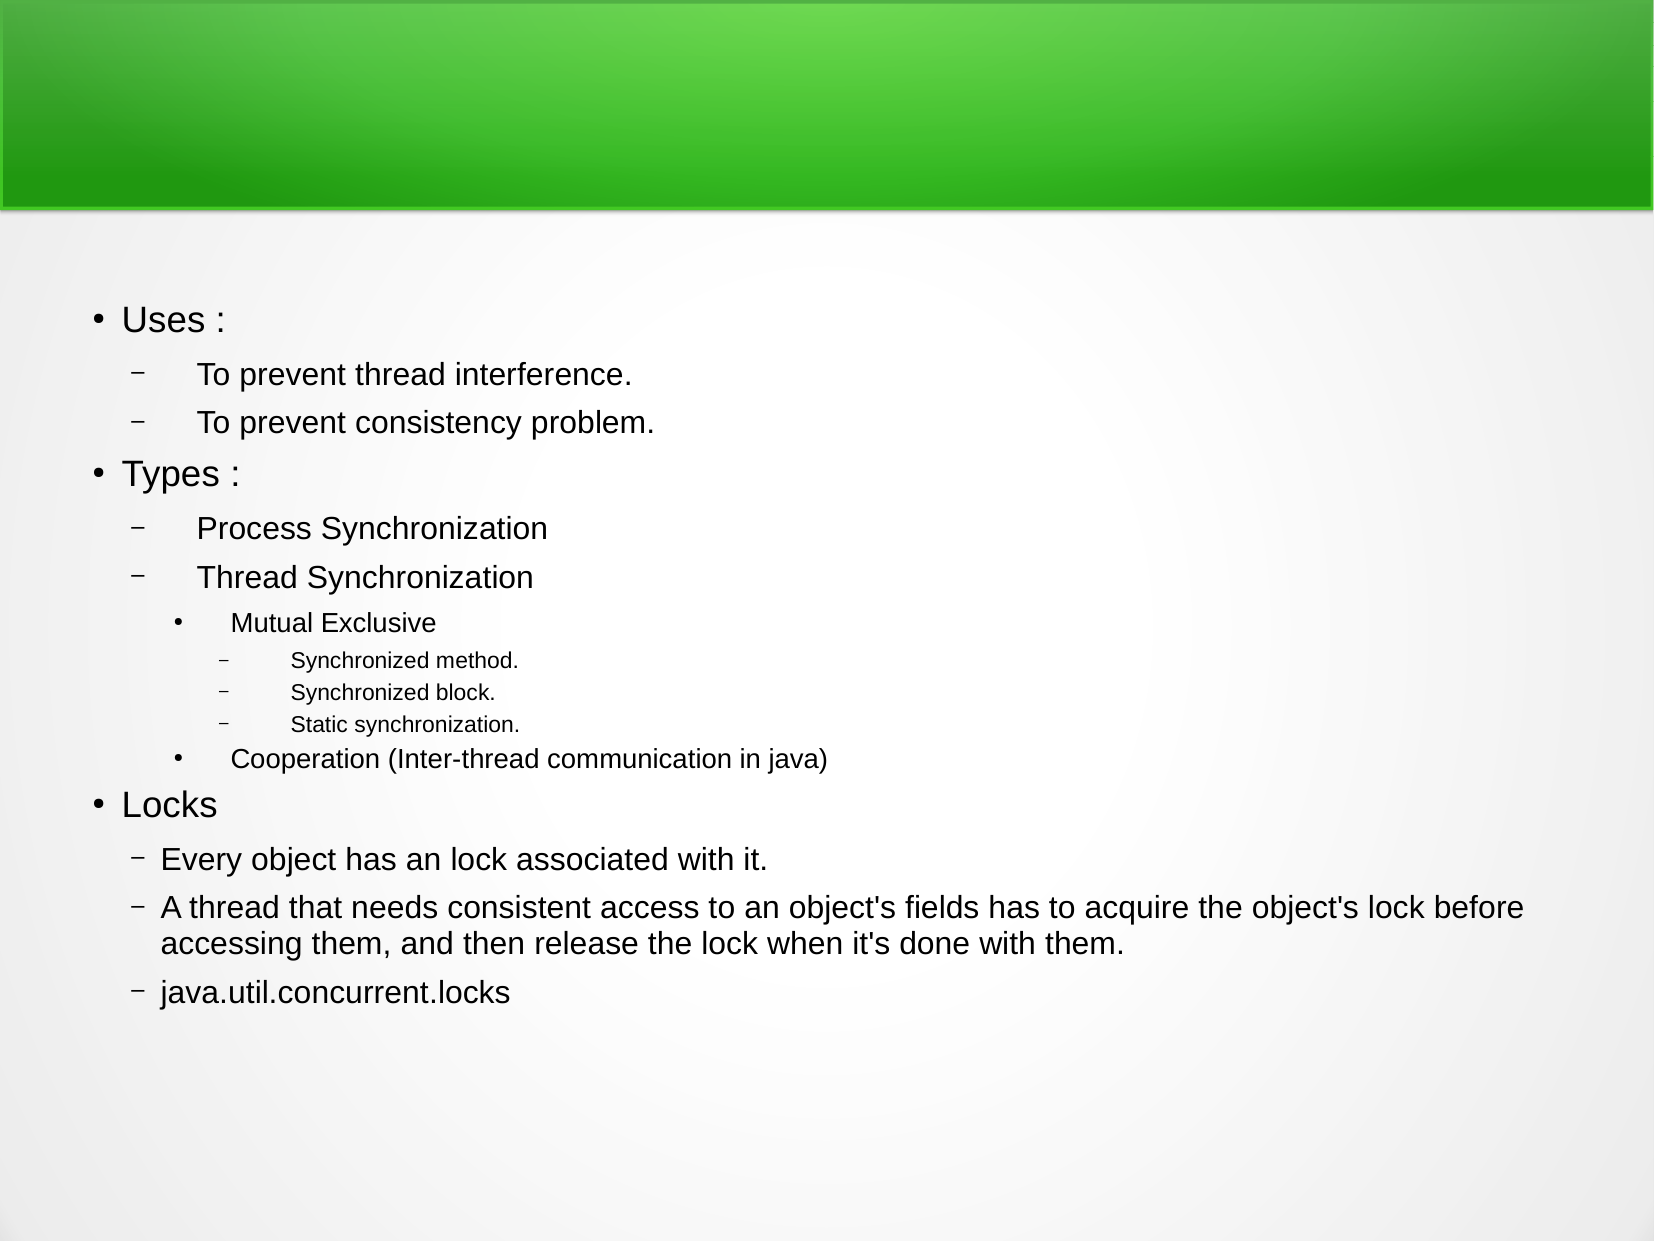

#
Uses :
 To prevent thread interference.
 To prevent consistency problem.
Types :
 Process Synchronization
 Thread Synchronization
 Mutual Exclusive
 Synchronized method.
 Synchronized block.
 Static synchronization.
 Cooperation (Inter-thread communication in java)
Locks
Every object has an lock associated with it.
A thread that needs consistent access to an object's fields has to acquire the object's lock before accessing them, and then release the lock when it's done with them.
java.util.concurrent.locks